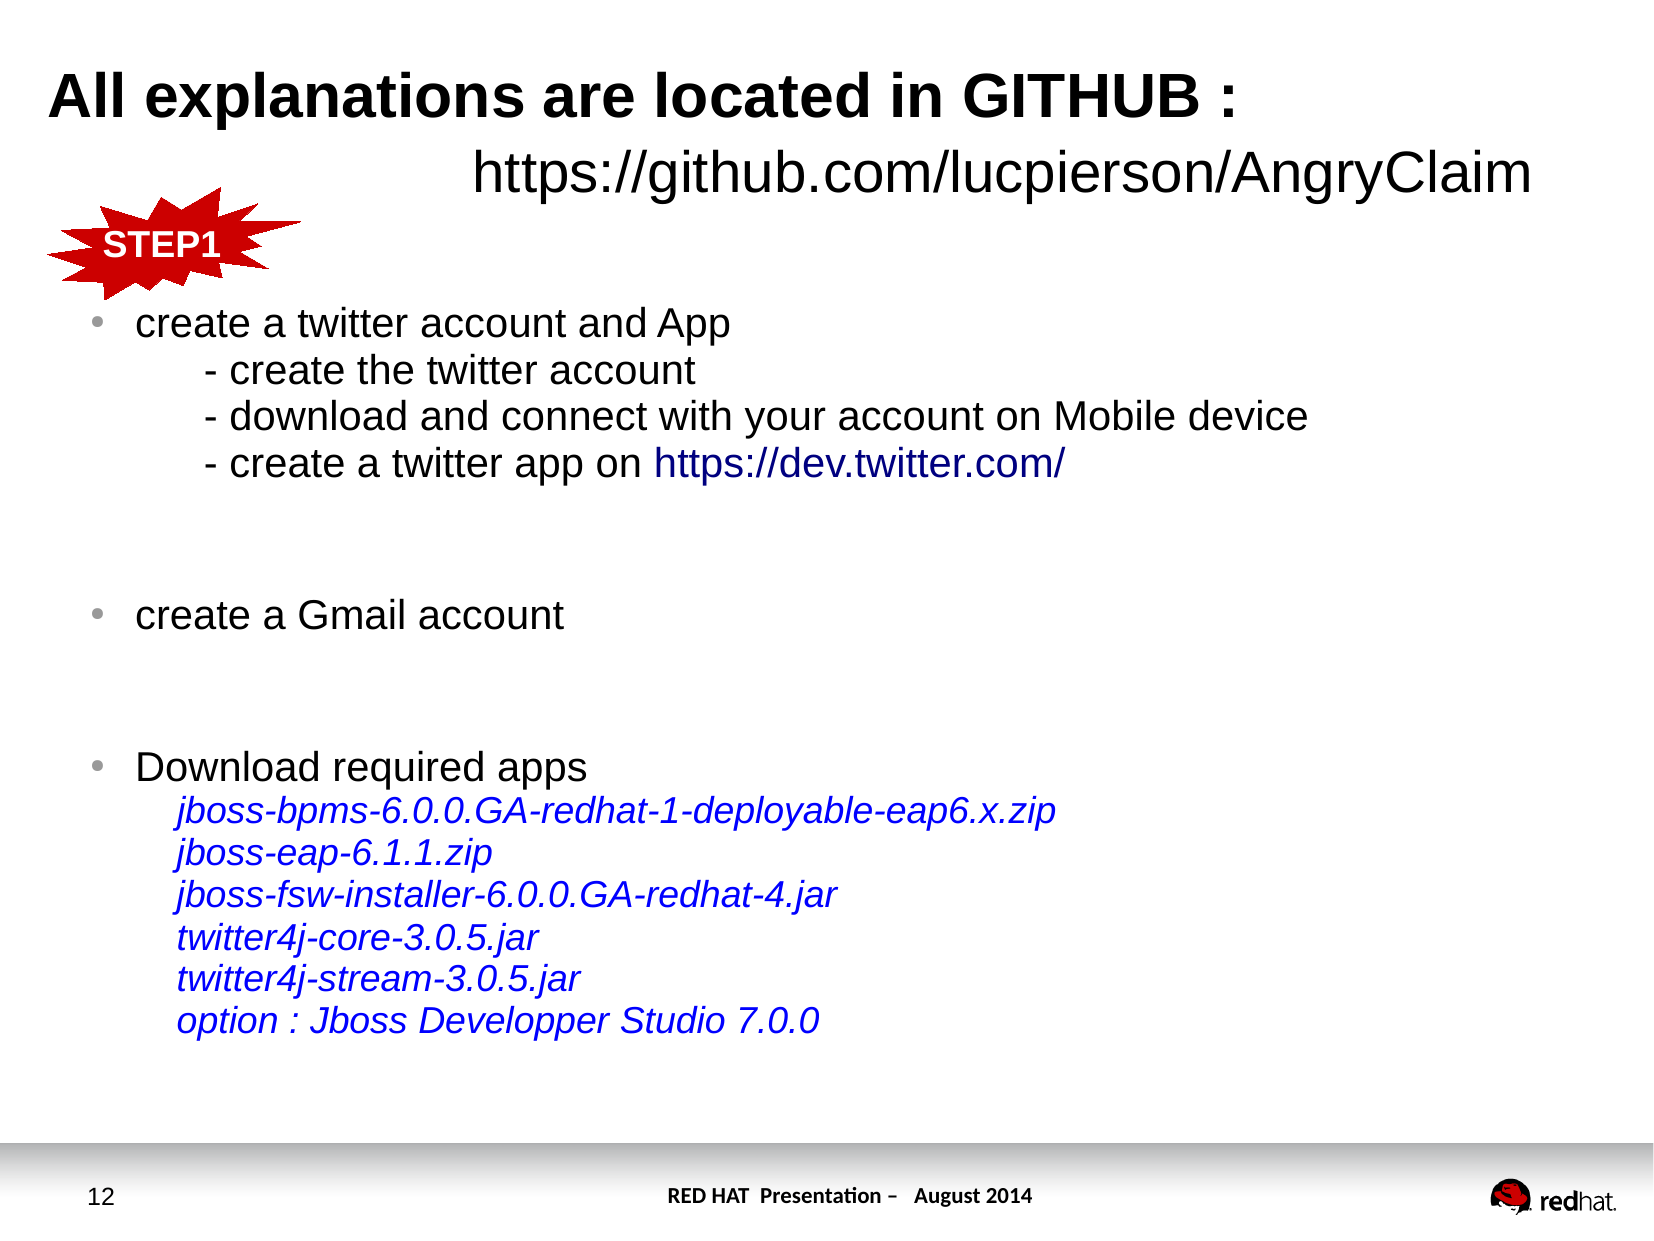

# All explanations are located in GITHUB :
https://github.com/lucpierson/AngryClaim
STEP1
create a twitter account and App
 - create the twitter account
 - download and connect with your account on Mobile device
 - create a twitter app on https://dev.twitter.com/
create a Gmail account
Download required apps
 jboss-bpms-6.0.0.GA-redhat-1-deployable-eap6.x.zip
 jboss-eap-6.1.1.zip
 jboss-fsw-installer-6.0.0.GA-redhat-4.jar
 twitter4j-core-3.0.5.jar
 twitter4j-stream-3.0.5.jar
 option : Jboss Developper Studio 7.0.0